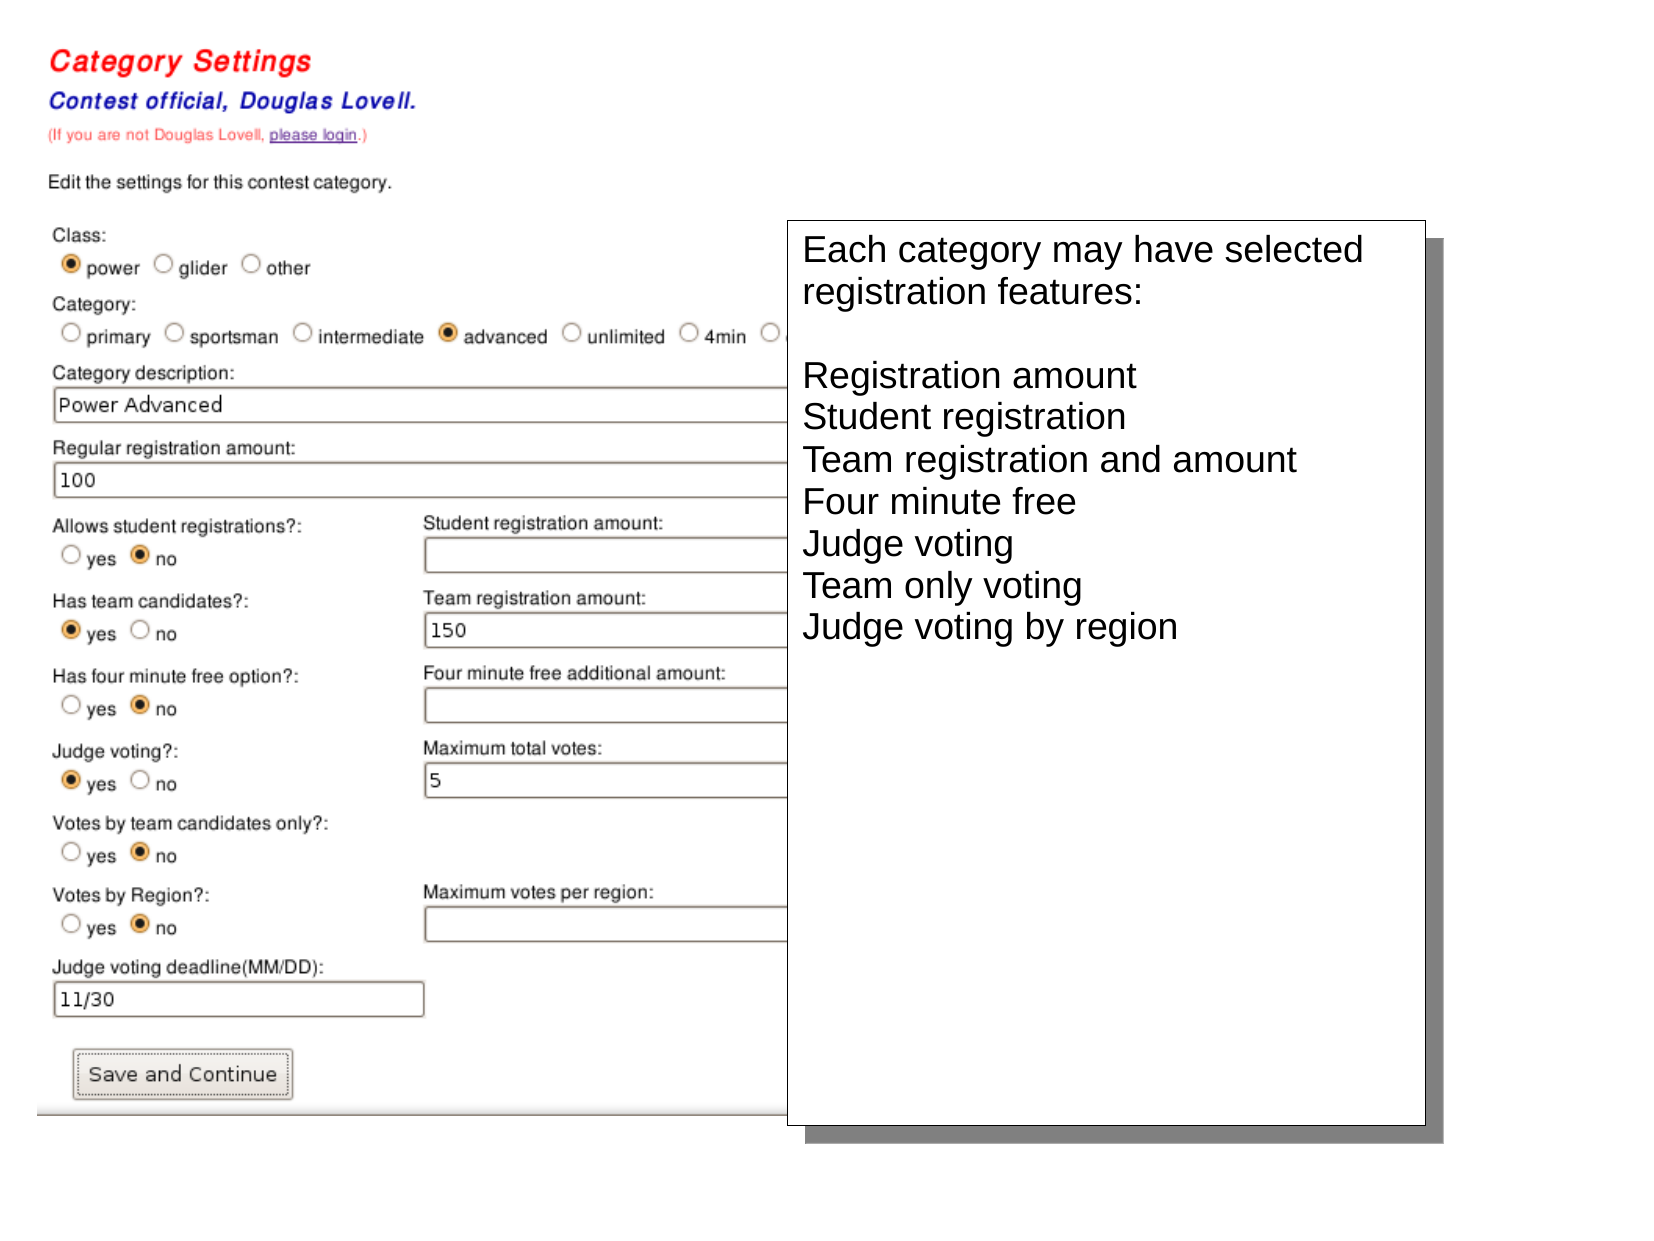

Each category may have selected registration features:
Registration amount
Student registration
Team registration and amount
Four minute free
Judge voting
Team only voting
Judge voting by region